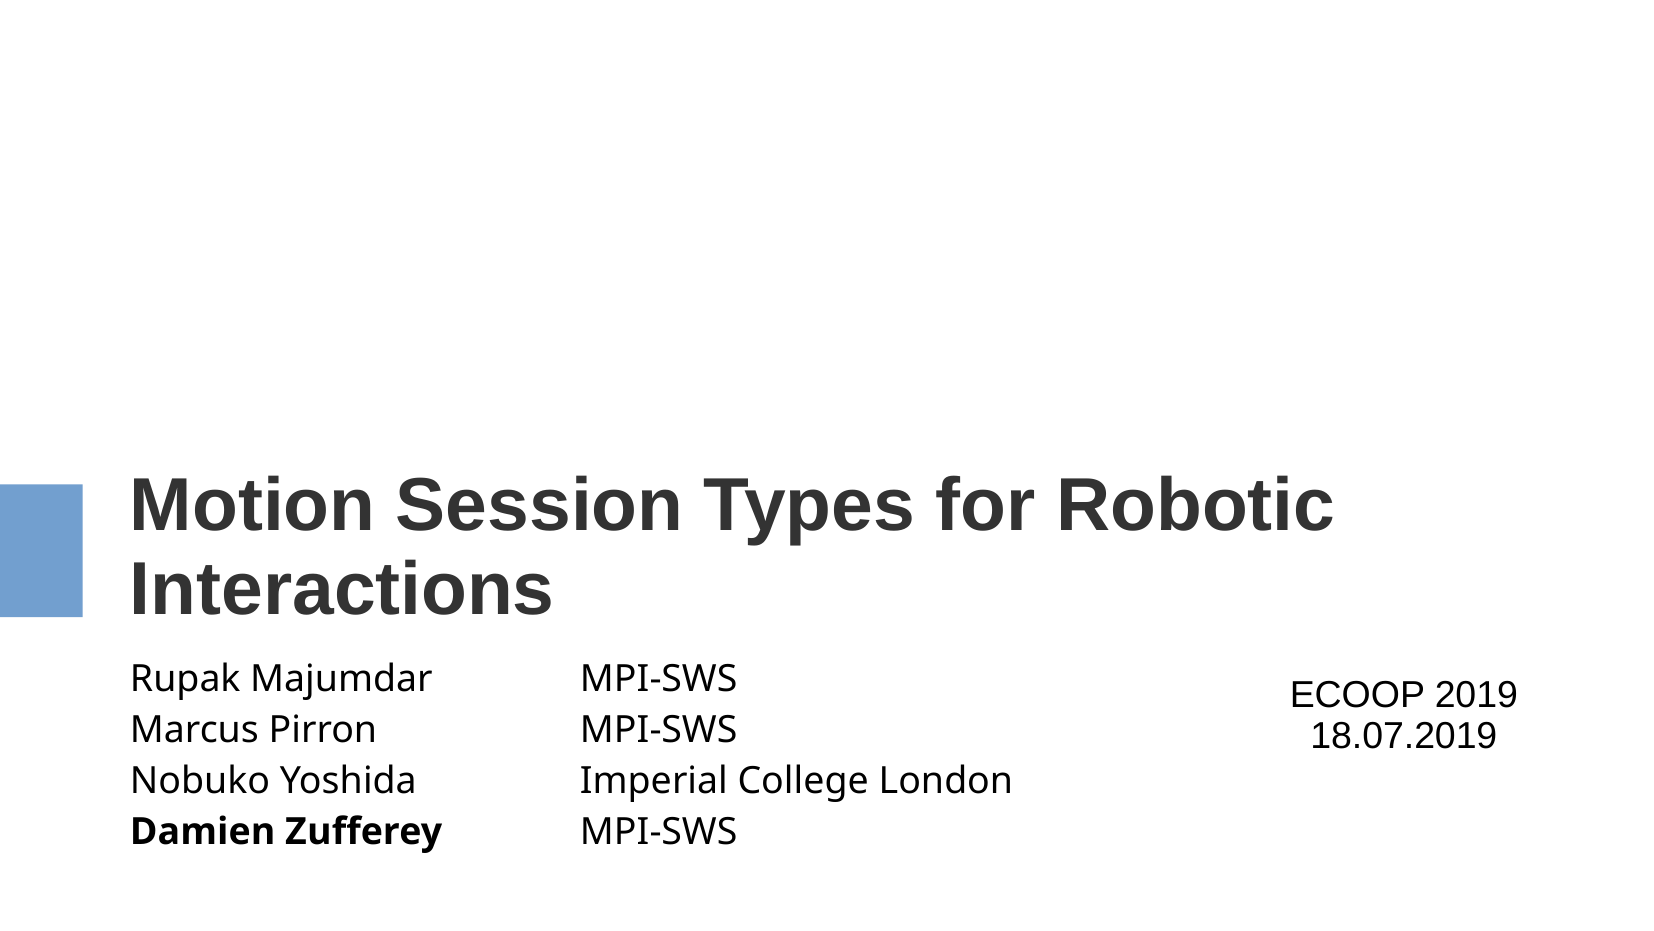

# Motion Session Types for Robotic Interactions
Rupak Majumdar		MPI-SWS
Marcus Pirron			MPI-SWS
Nobuko Yoshida			Imperial College London
Damien Zufferey		MPI-SWS
ECOOP 2019
18.07.2019